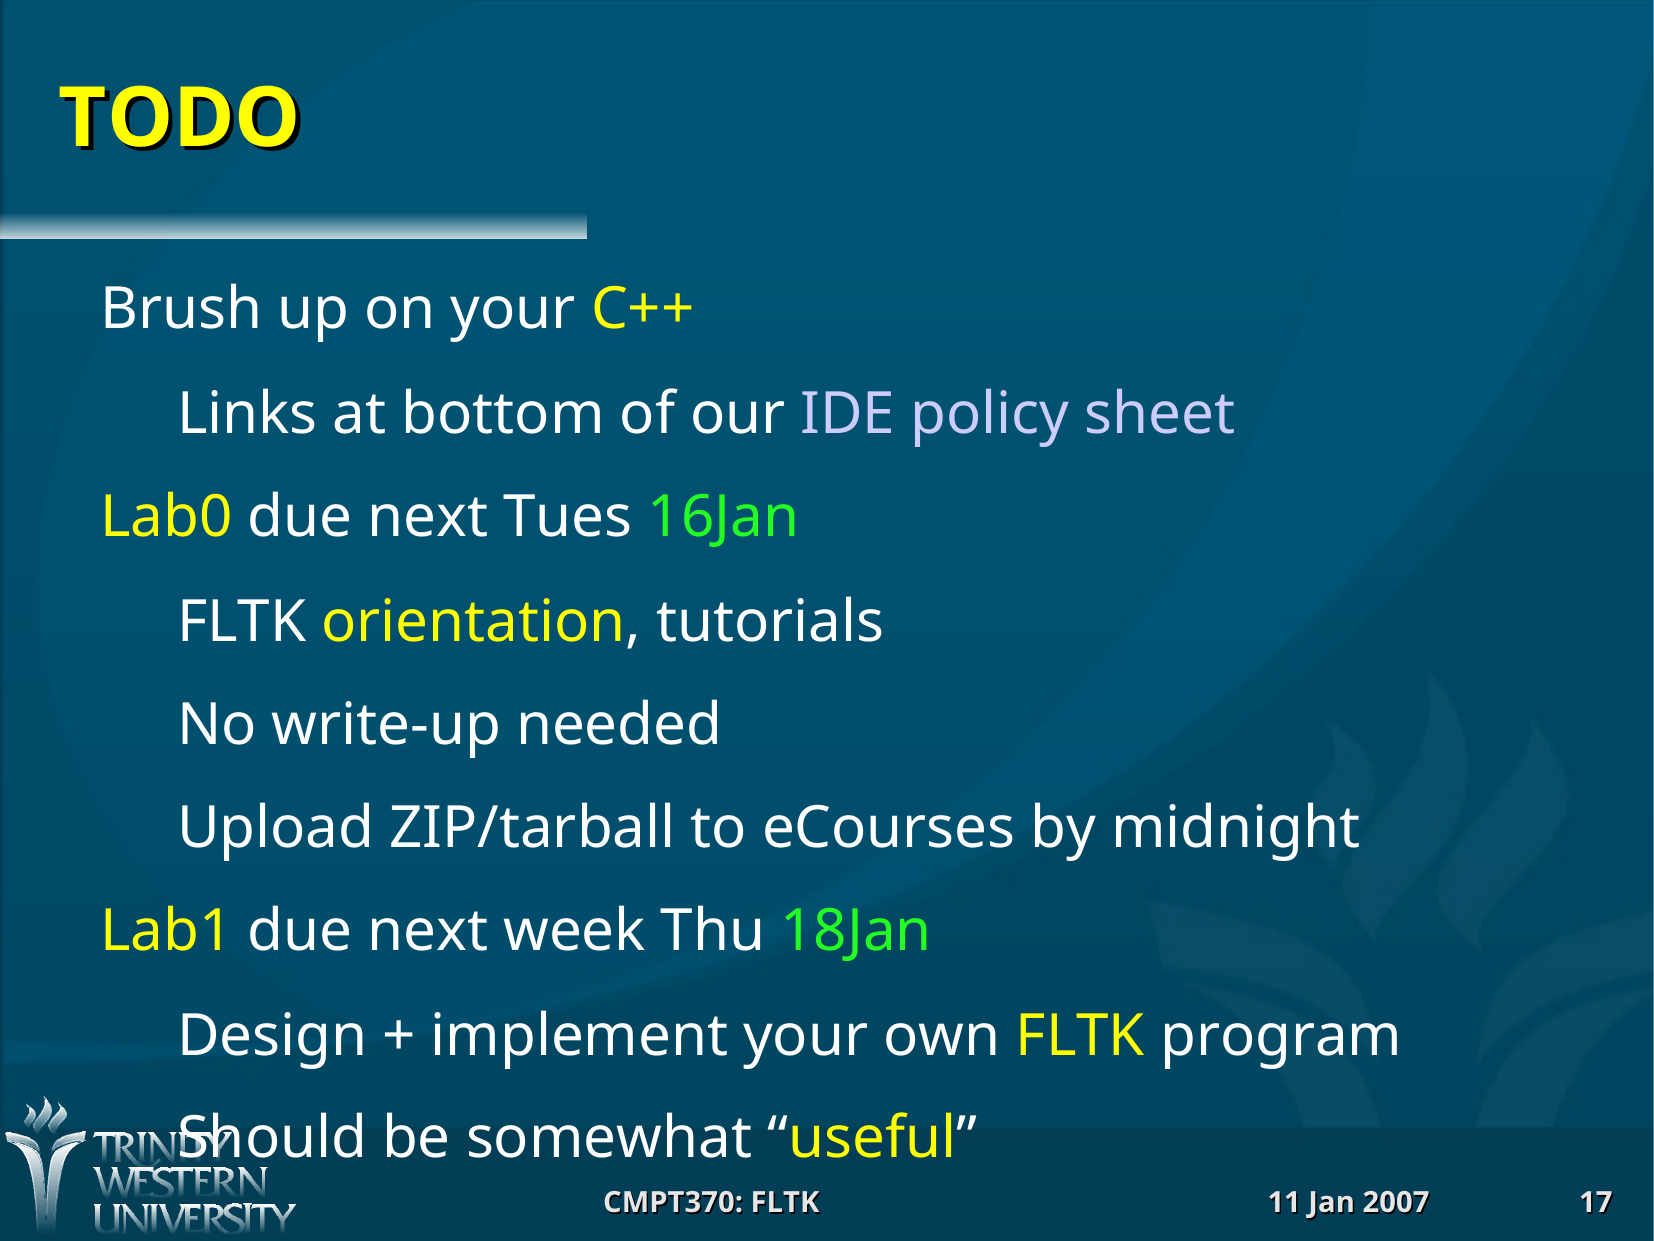

# TODO
Brush up on your C++
Links at bottom of our IDE policy sheet
Lab0 due next Tues 16Jan
FLTK orientation, tutorials
No write-up needed
Upload ZIP/tarball to eCourses by midnight
Lab1 due next week Thu 18Jan
Design + implement your own FLTK program
Should be somewhat “useful”
CMPT370: FLTK
11 Jan 2007
17